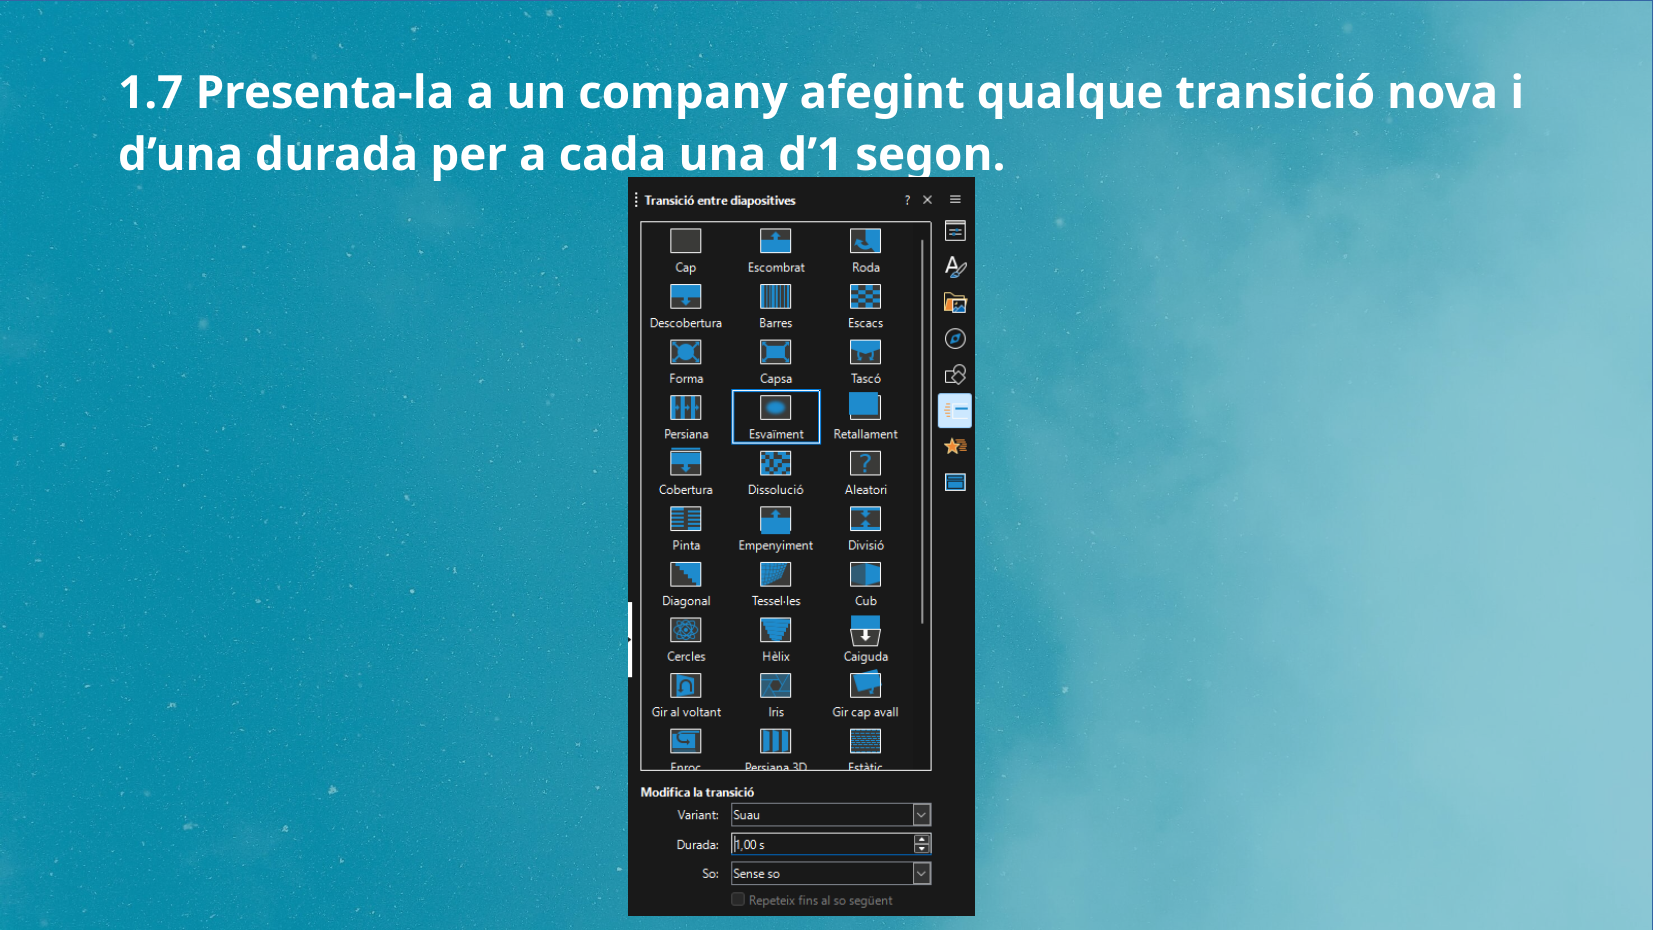

# 1.7 Presenta-la a un company afegint qualque transició nova i d’una durada per a cada una d’1 segon.